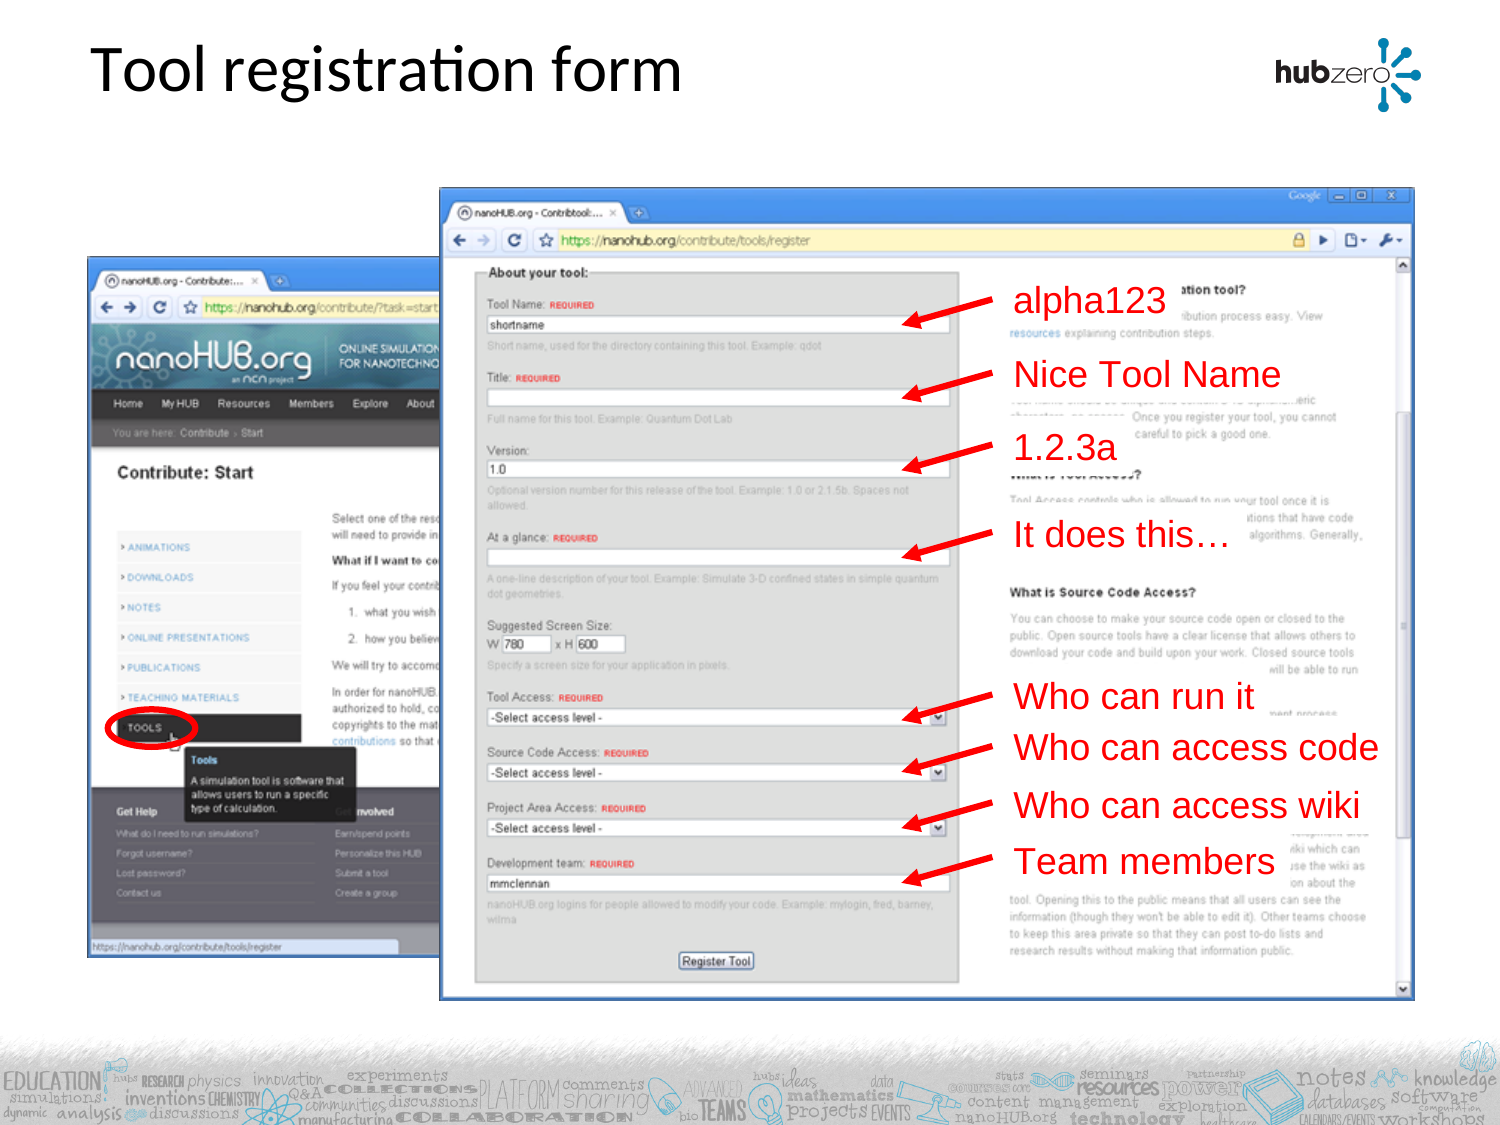

Tool registration form
alpha123
Nice Tool Name
1.2.3a
It does this…
Who can run it
Who can access code
Who can access wiki
Team members